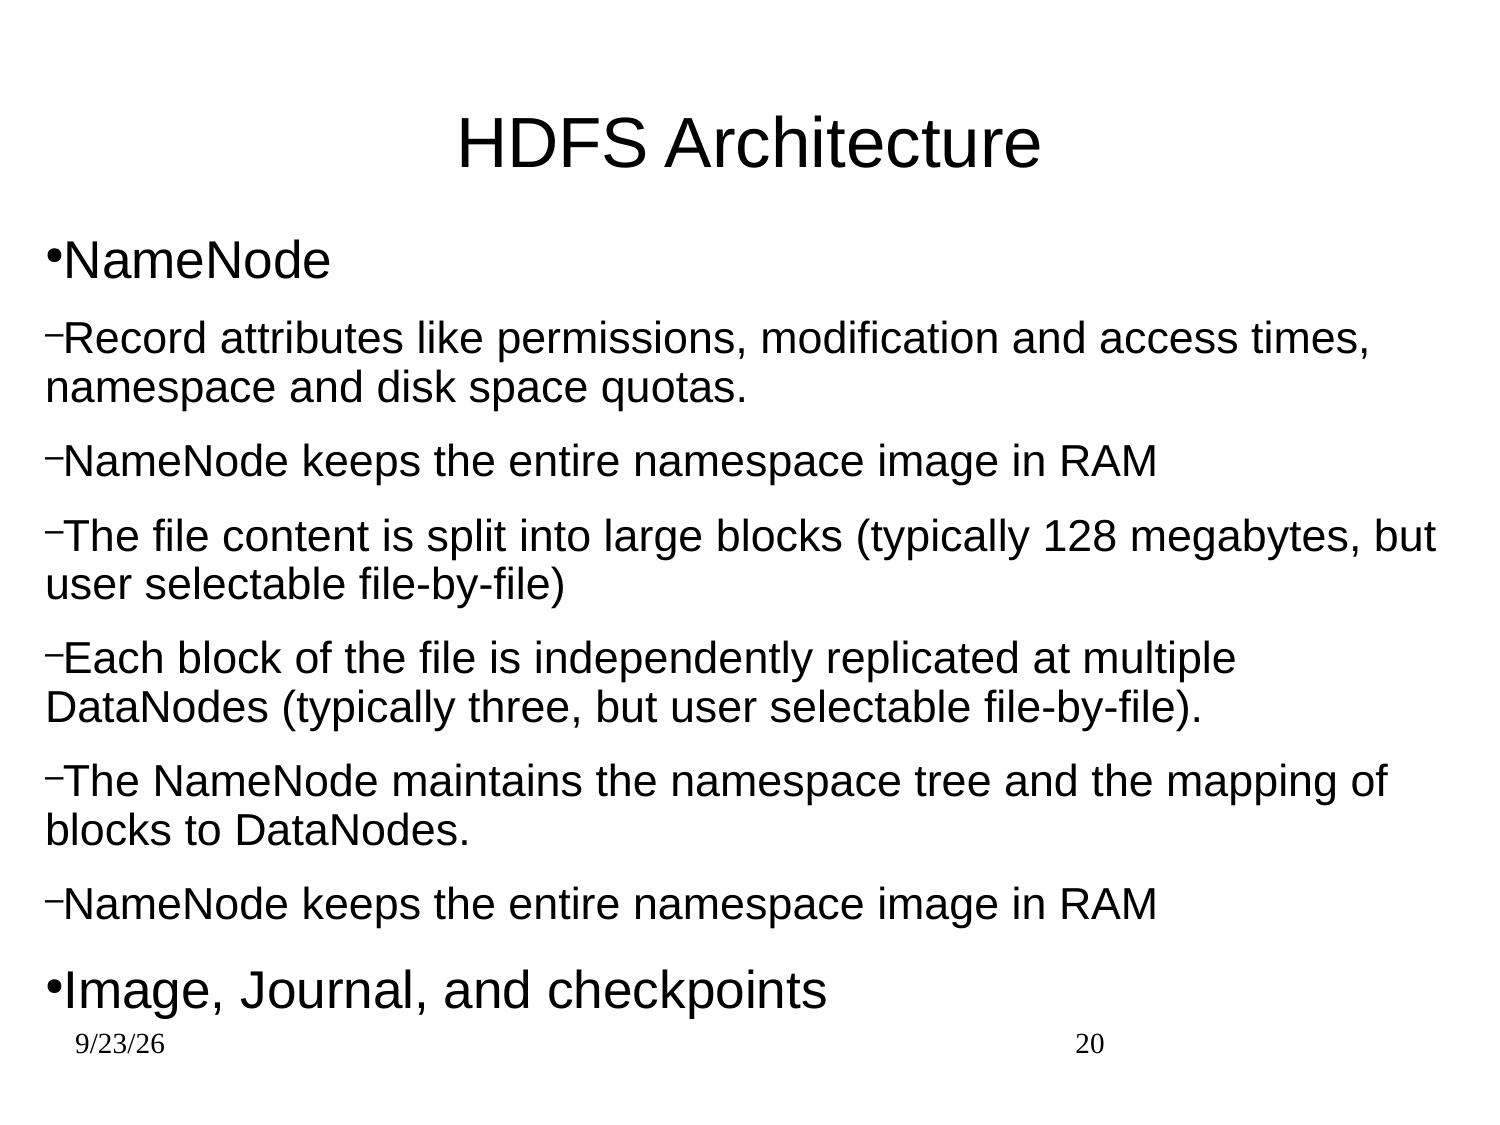

# HDFS Architecture
NameNode
Record attributes like permissions, modification and access times, namespace and disk space quotas.
NameNode keeps the entire namespace image in RAM
The file content is split into large blocks (typically 128 megabytes, but user selectable file-by-file)
Each block of the file is independently replicated at multiple DataNodes (typically three, but user selectable file-by-file).
The NameNode maintains the namespace tree and the mapping of blocks to DataNodes.
NameNode keeps the entire namespace image in RAM
Image, Journal, and checkpoints
19